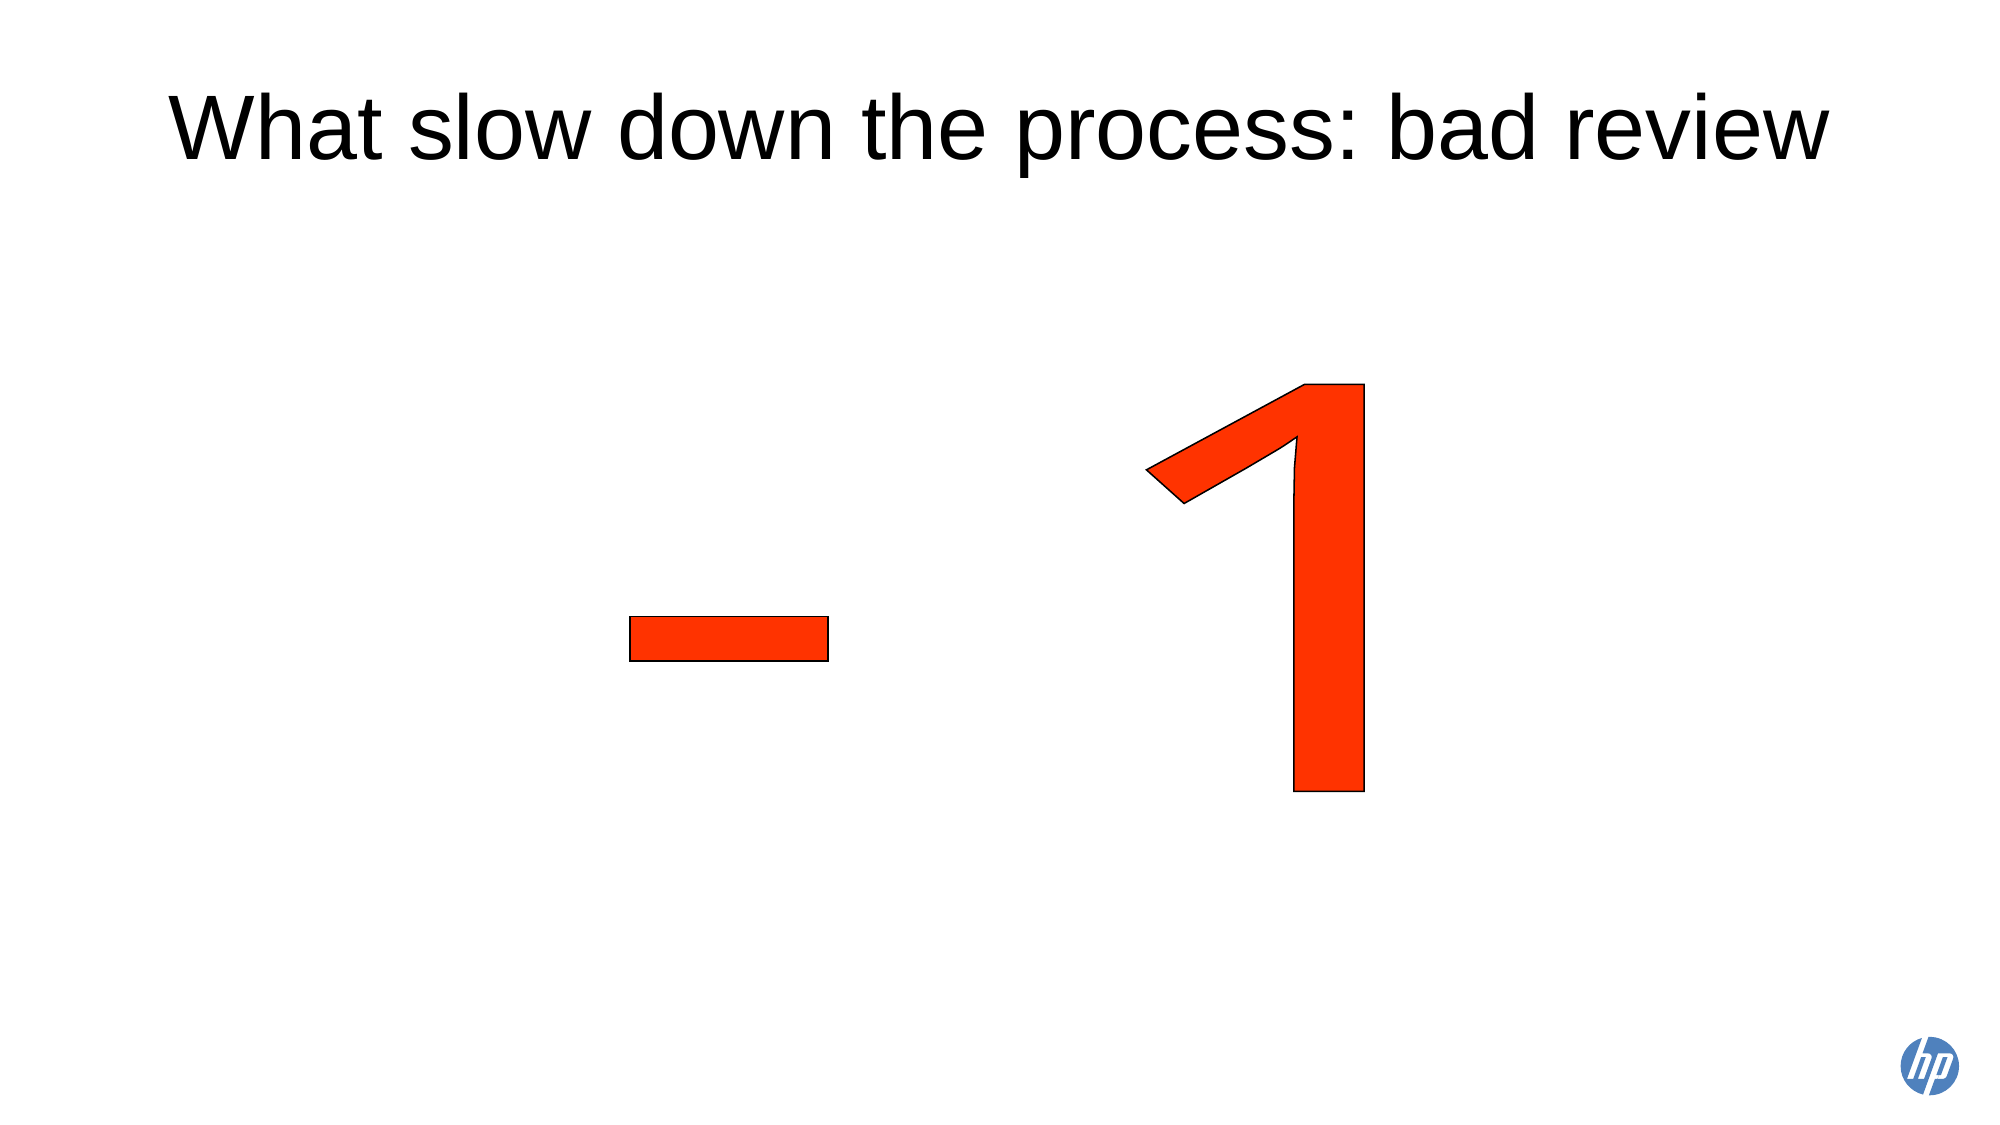

# What slow down the process: bad review
- 1